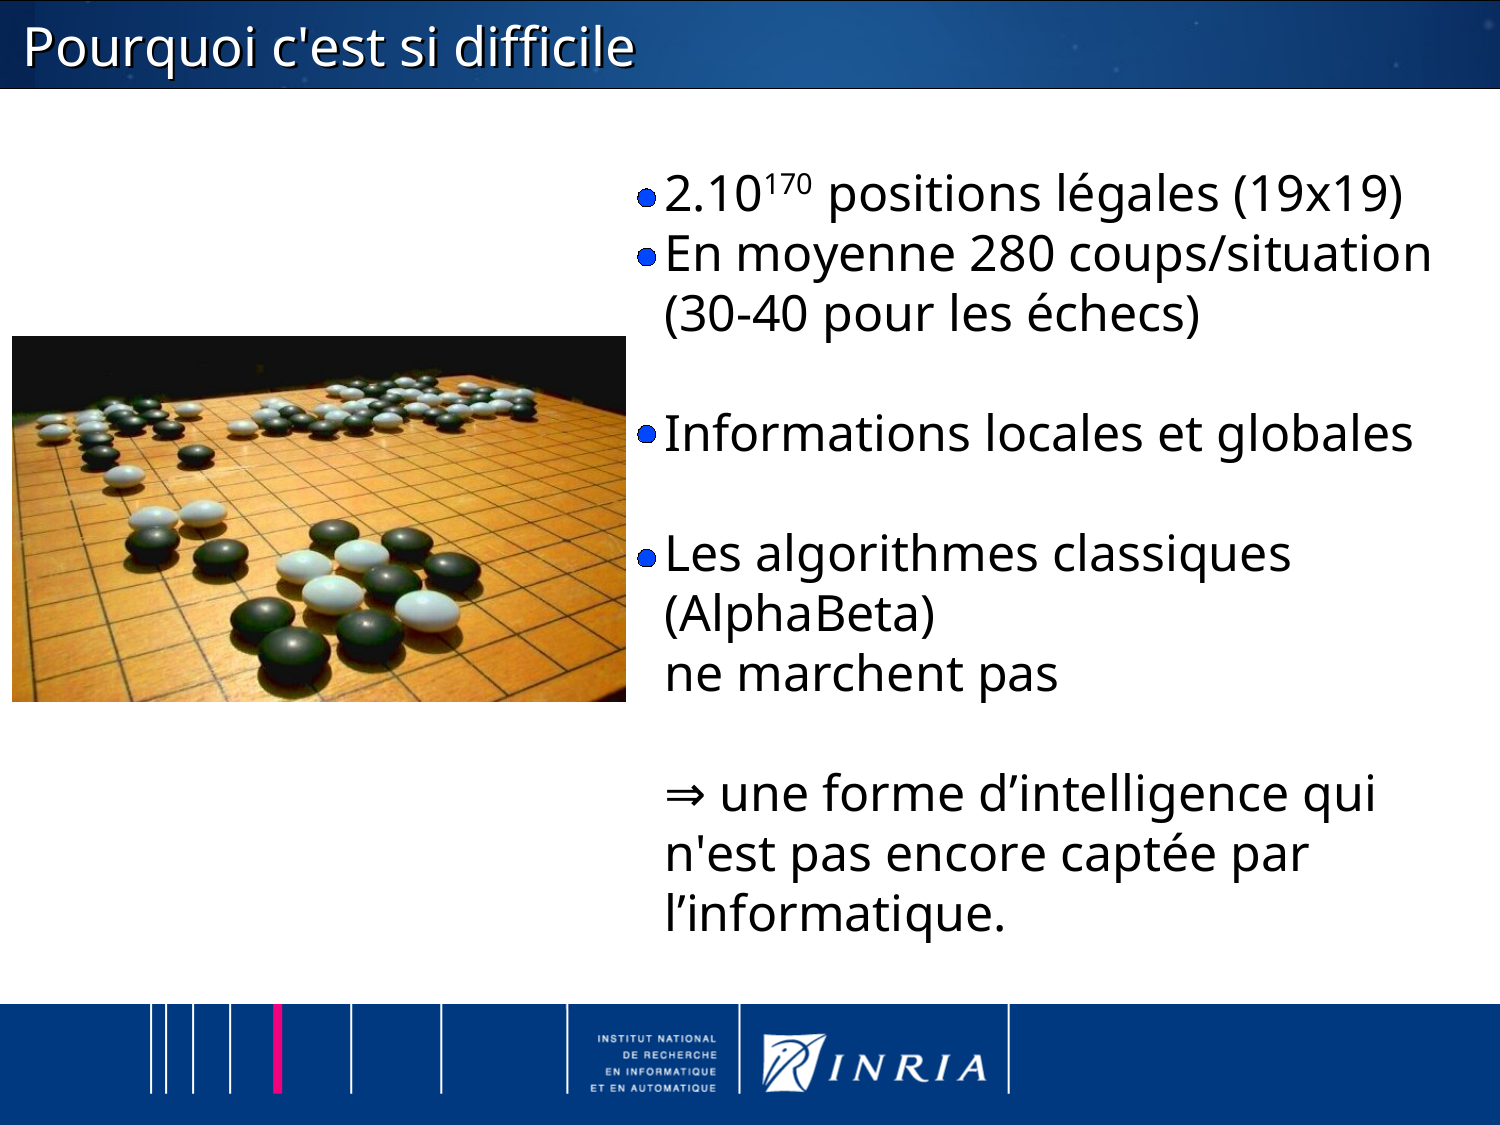

Pourquoi c'est si difficile
2.10170 positions légales (19x19)
En moyenne 280 coups/situation
(30-40 pour les échecs)
Informations locales et globales
Les algorithmes classiques (AlphaBeta)
ne marchent pas
⇒ une forme d’intelligence qui n'est pas encore captée par l’informatique.